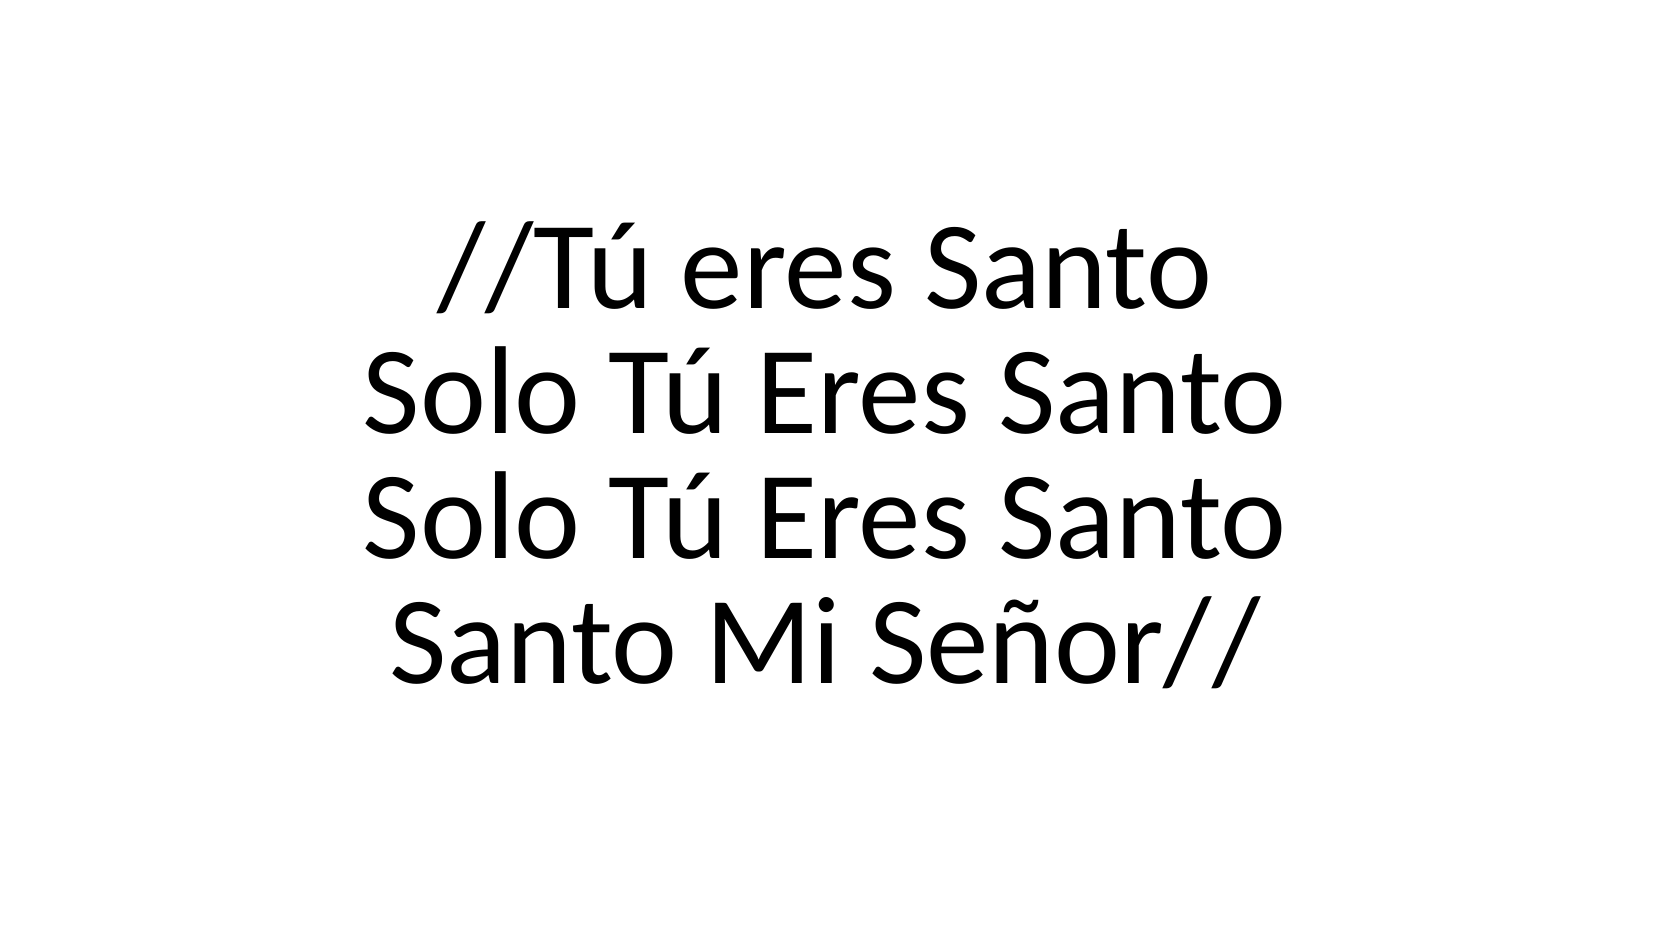

# //Tú eres Santo Solo Tú Eres Santo Solo Tú Eres Santo Santo Mi Señor//